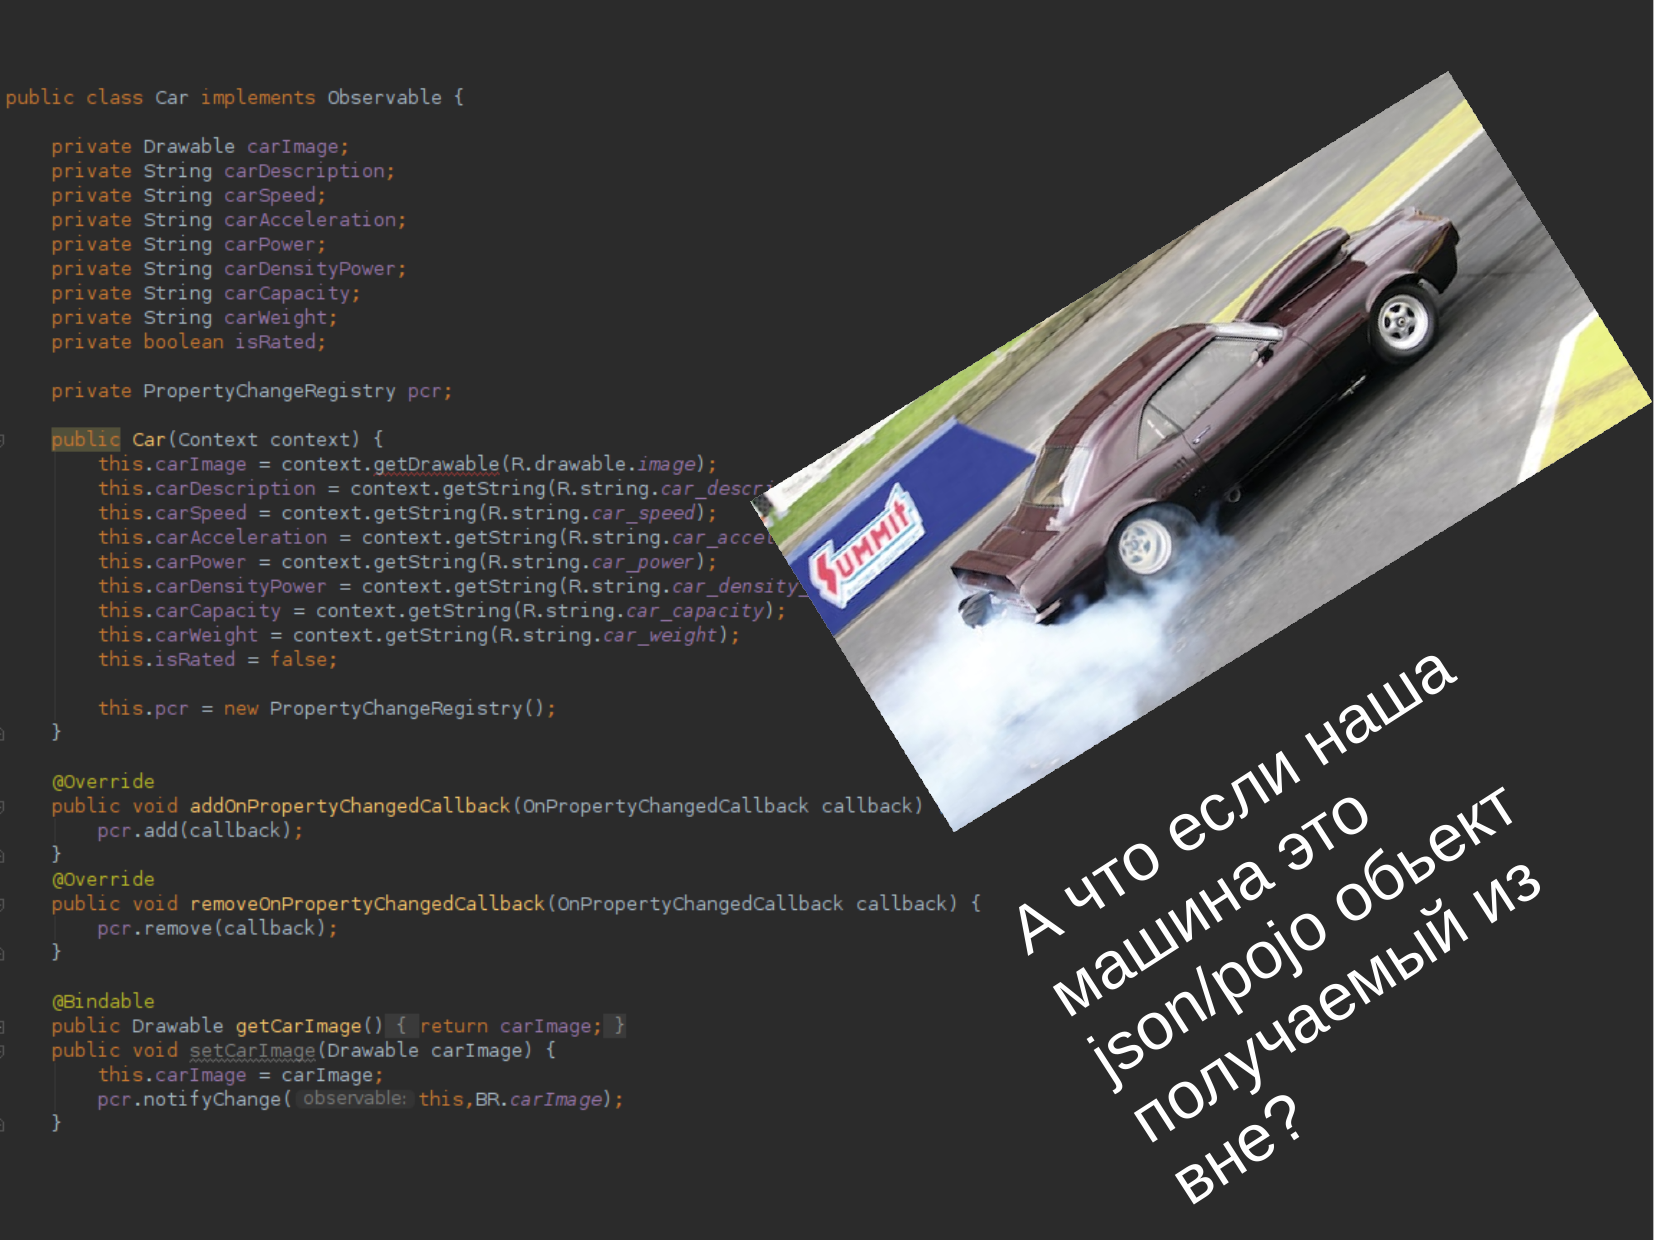

А что если наша машина это json/pojo обьект получаемый из вне?